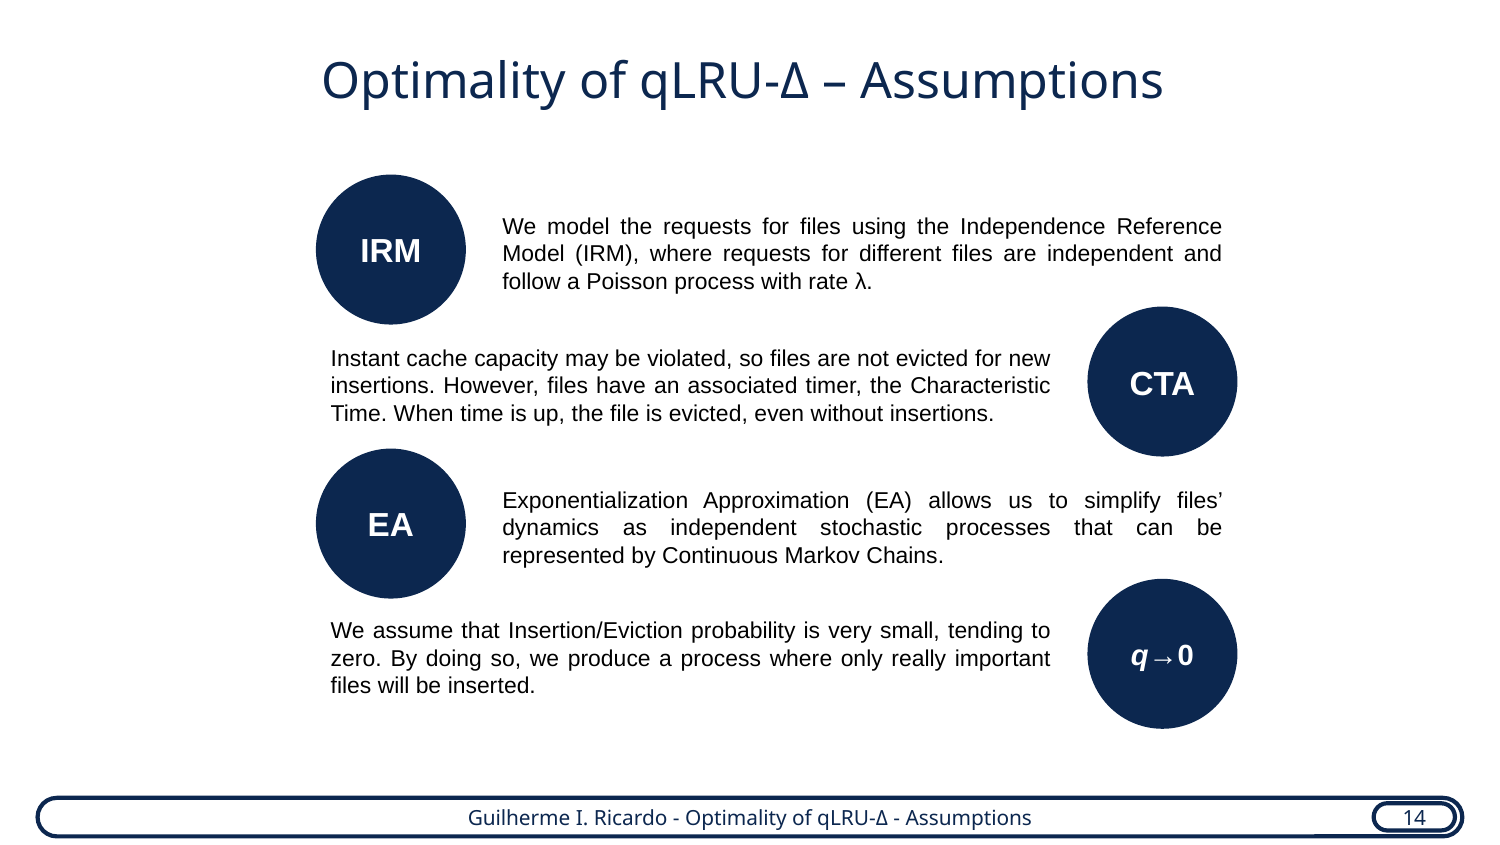

# Optimality of qLRU-Δ – Assumptions
IRM
We model the requests for files using the Independence Reference Model (IRM), where requests for different files are independent and follow a Poisson process with rate λ.
CTA
Instant cache capacity may be violated, so files are not evicted for new insertions. However, files have an associated timer, the Characteristic Time. When time is up, the file is evicted, even without insertions.
EA
Exponentialization Approximation (EA) allows us to simplify files’ dynamics as independent stochastic processes that can be represented by Continuous Markov Chains.
q→0
We assume that Insertion/Eviction probability is very small, tending to zero. By doing so, we produce a process where only really important files will be inserted.
Guilherme I. Ricardo - Optimality of qLRU-Δ - Assumptions
14